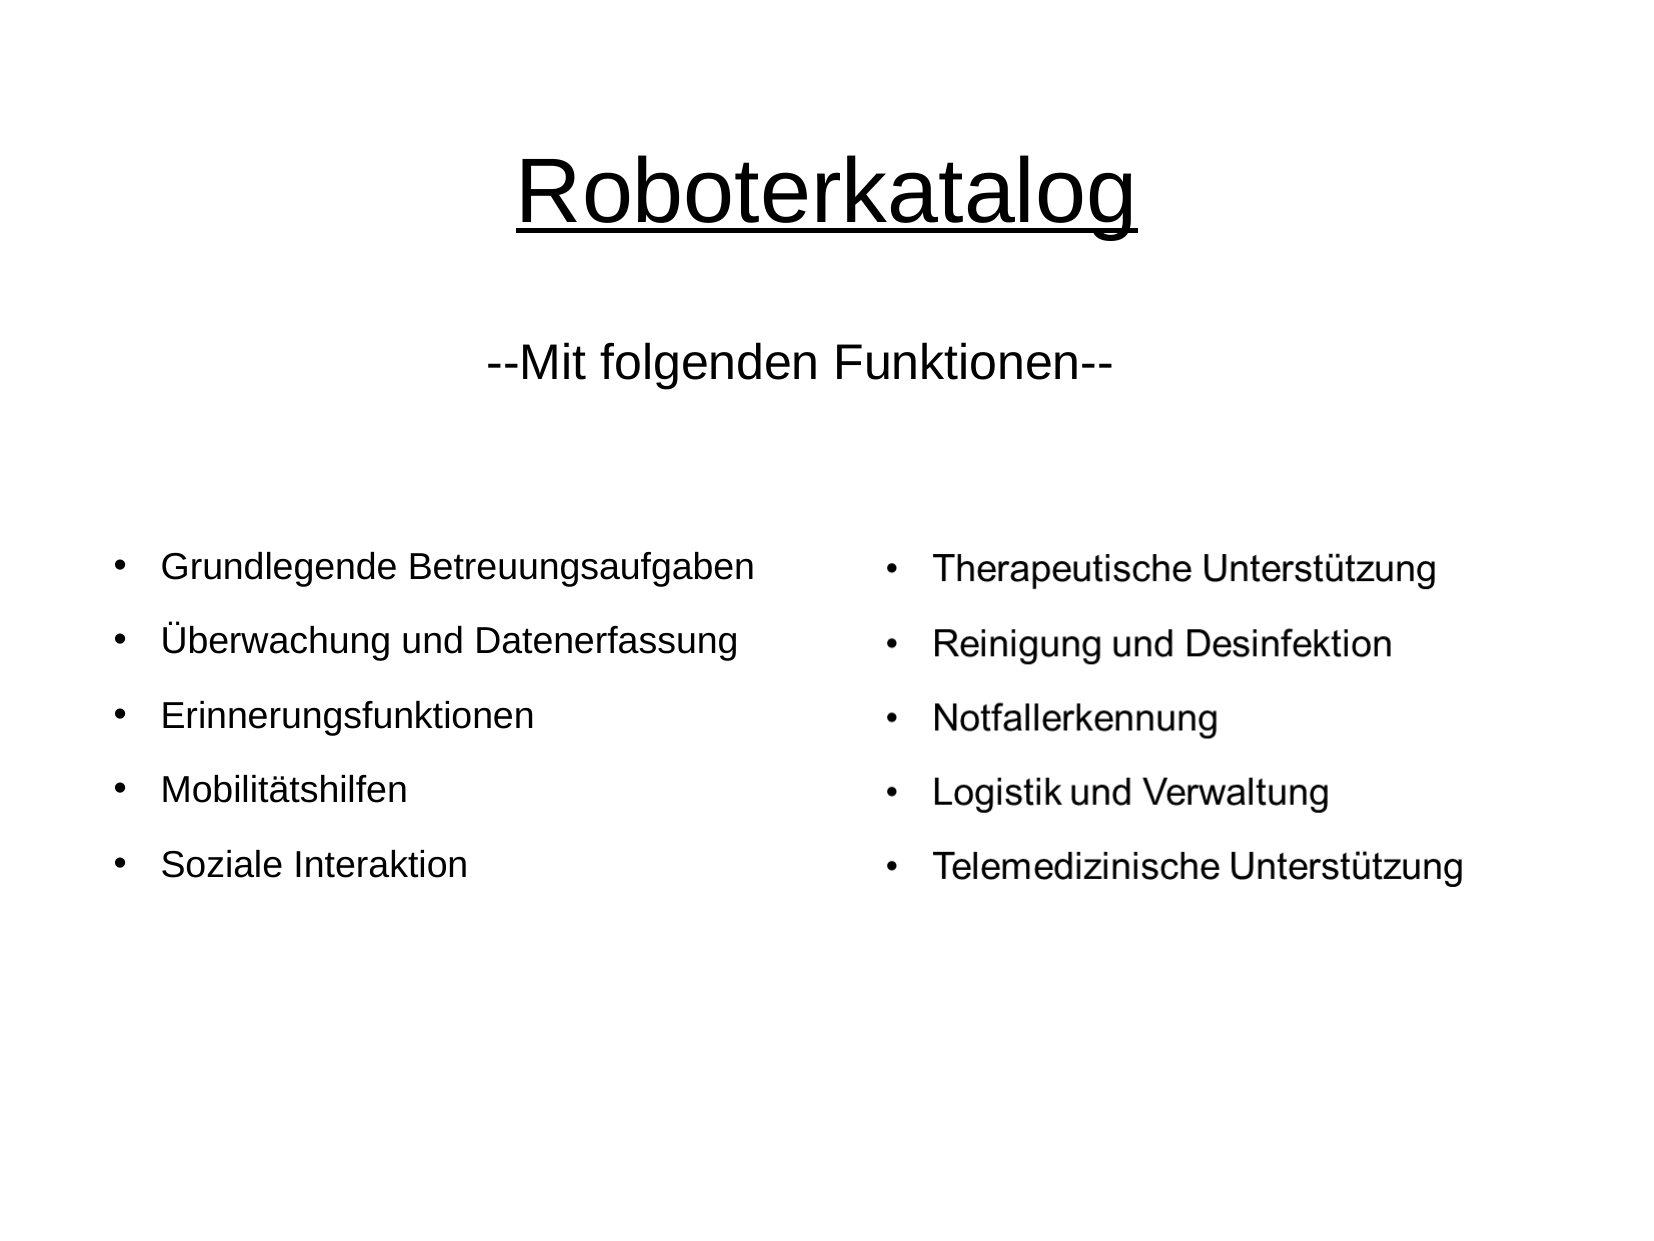

# Roboterkatalog
--Mit folgenden Funktionen--
Grundlegende Betreuungsaufgaben
Überwachung und Datenerfassung
Erinnerungsfunktionen
Mobilitätshilfen
Soziale Interaktion